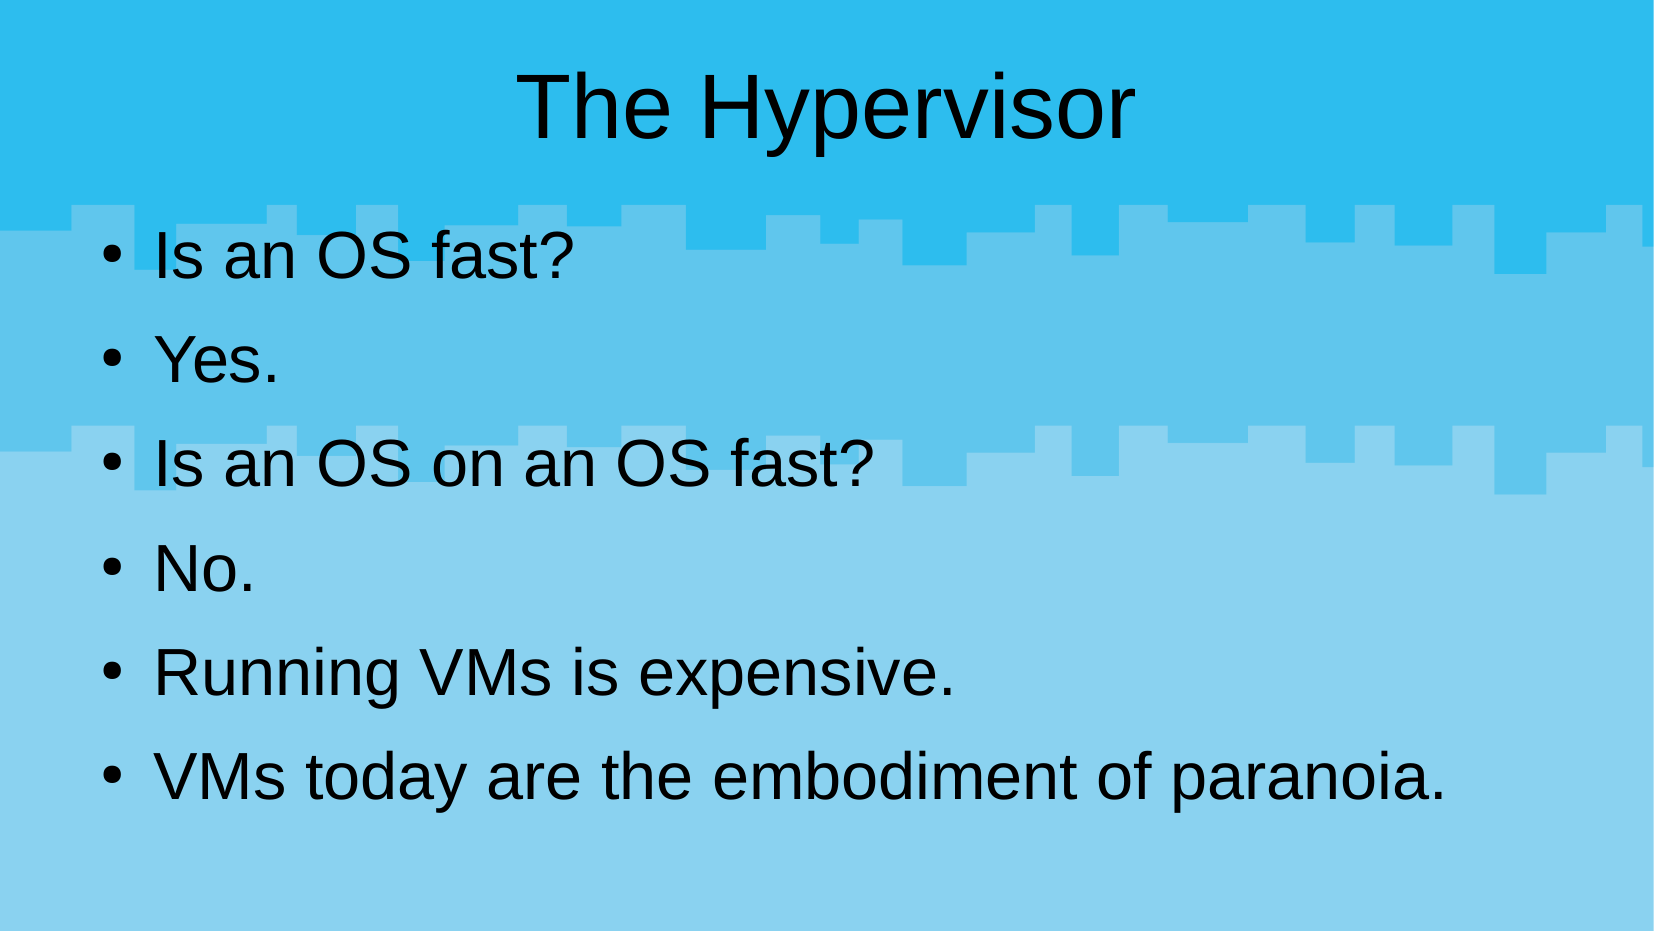

# The Hypervisor
Is an OS fast?
Yes.
Is an OS on an OS fast?
No.
Running VMs is expensive.
VMs today are the embodiment of paranoia.